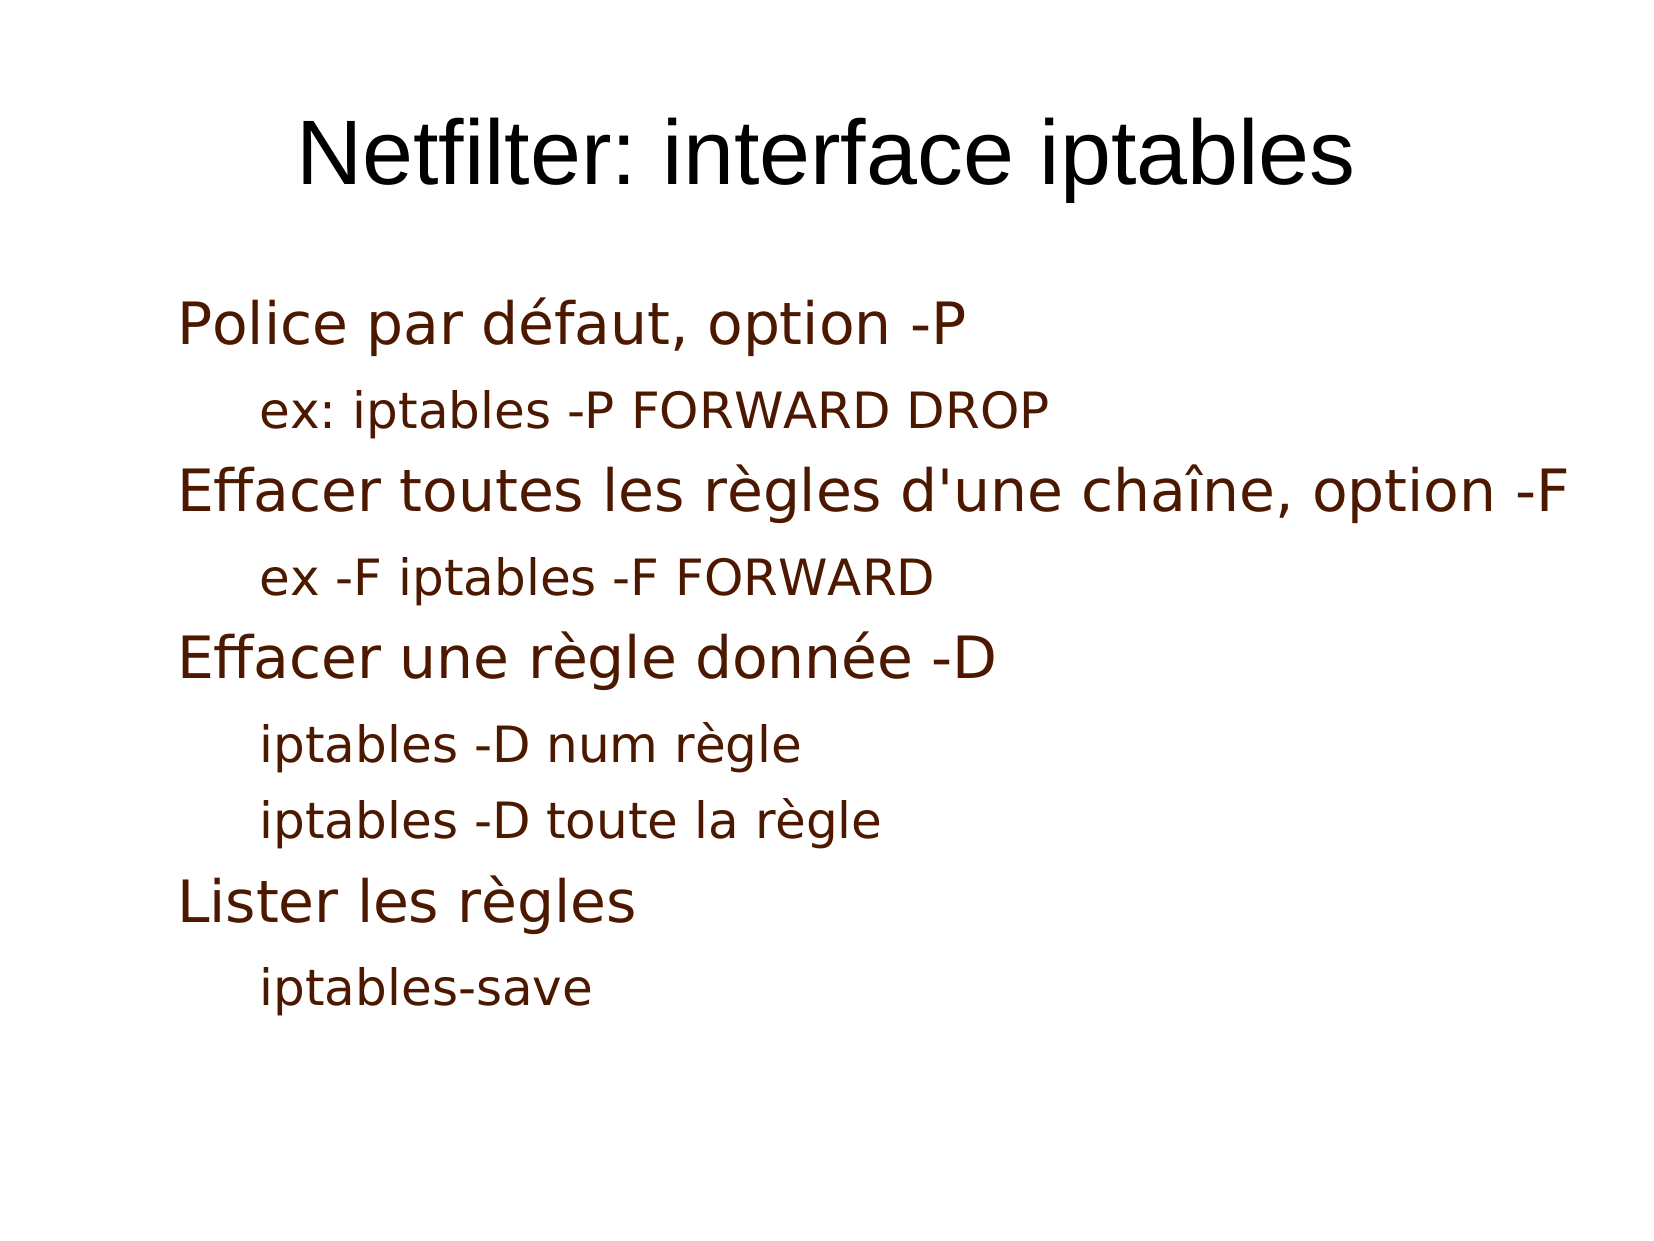

# Netfilter: interface iptables
Police par défaut, option -P
ex: iptables -P FORWARD DROP
Effacer toutes les règles d'une chaîne, option -F
ex -F iptables -F FORWARD
Effacer une règle donnée -D
iptables -D num règle
iptables -D toute la règle
Lister les règles
iptables-save